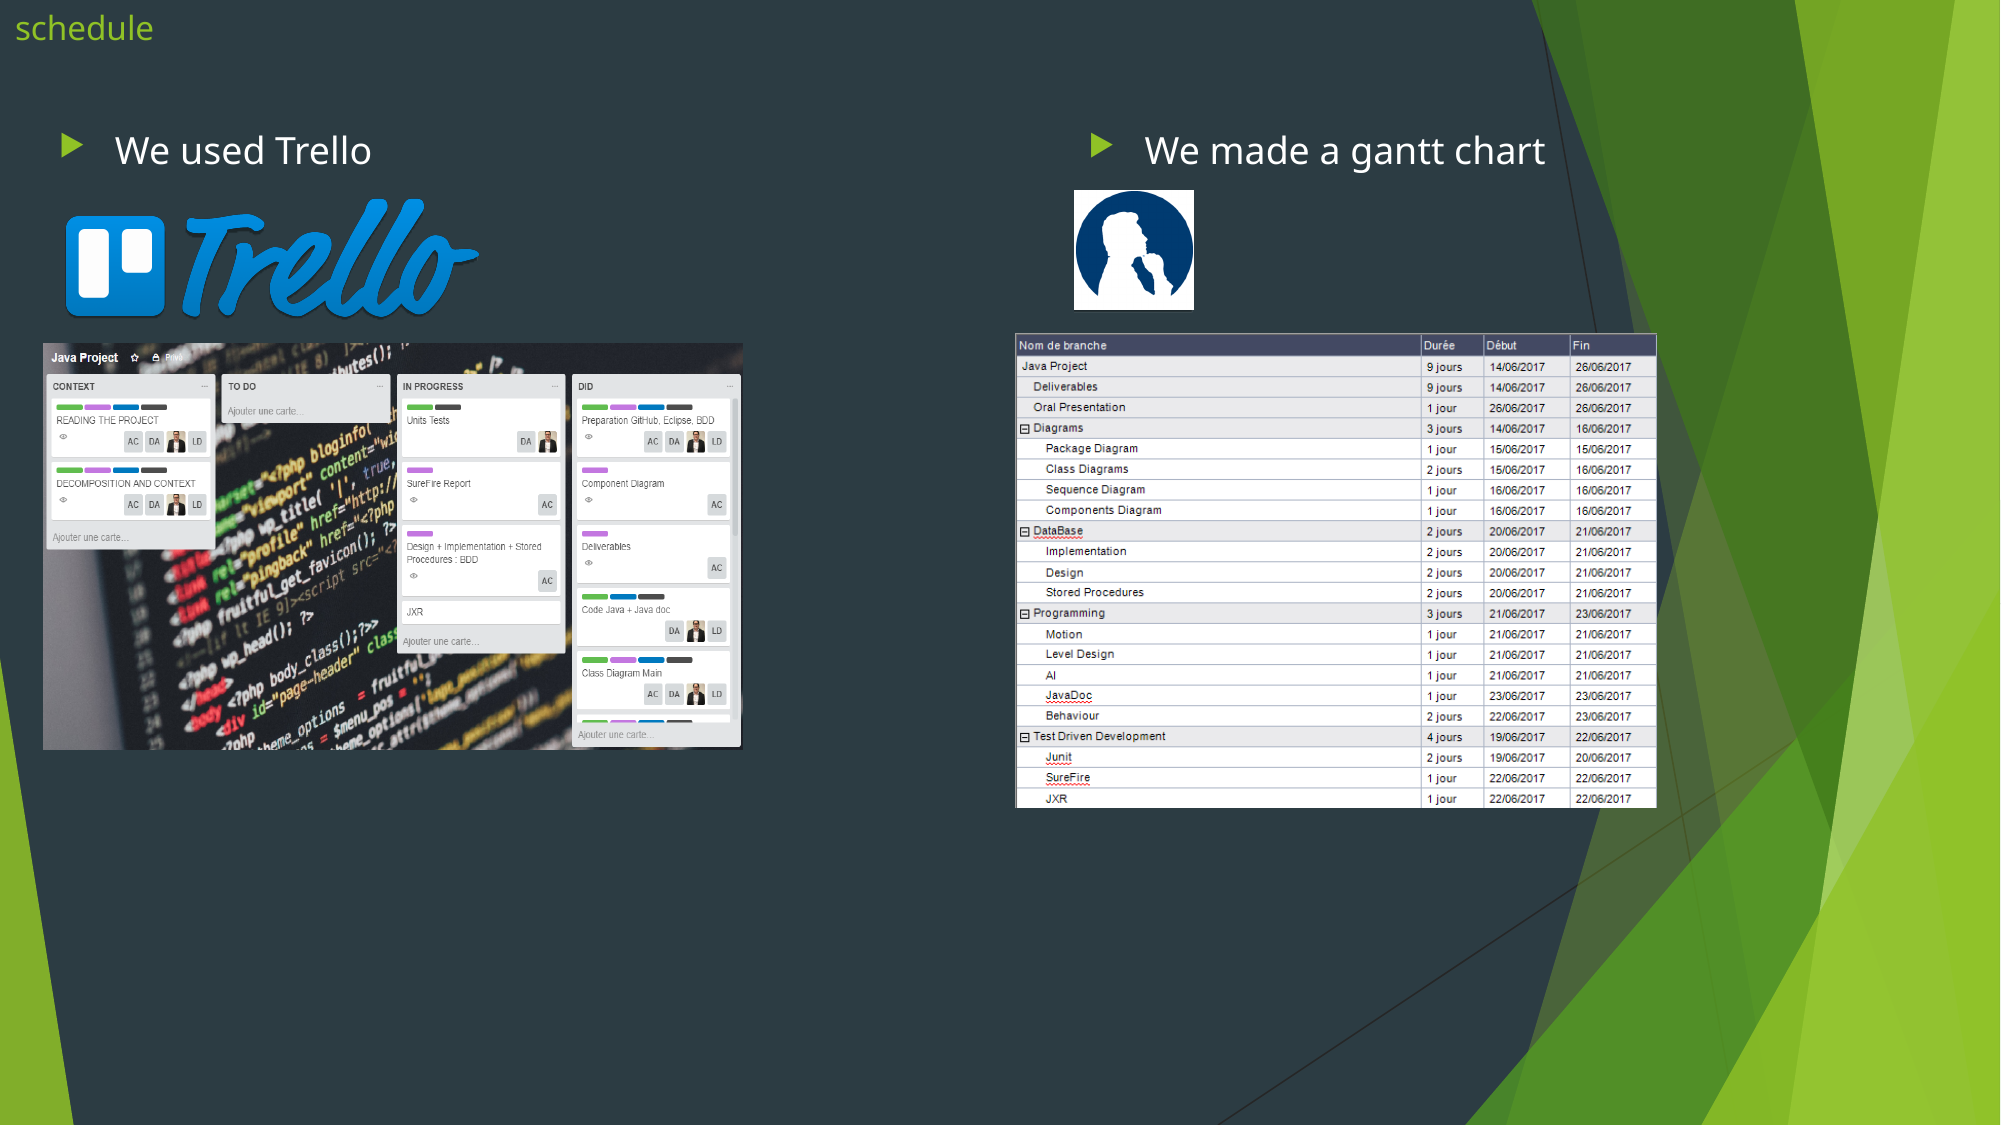

schedule
# We used Trello
We made a gantt chart